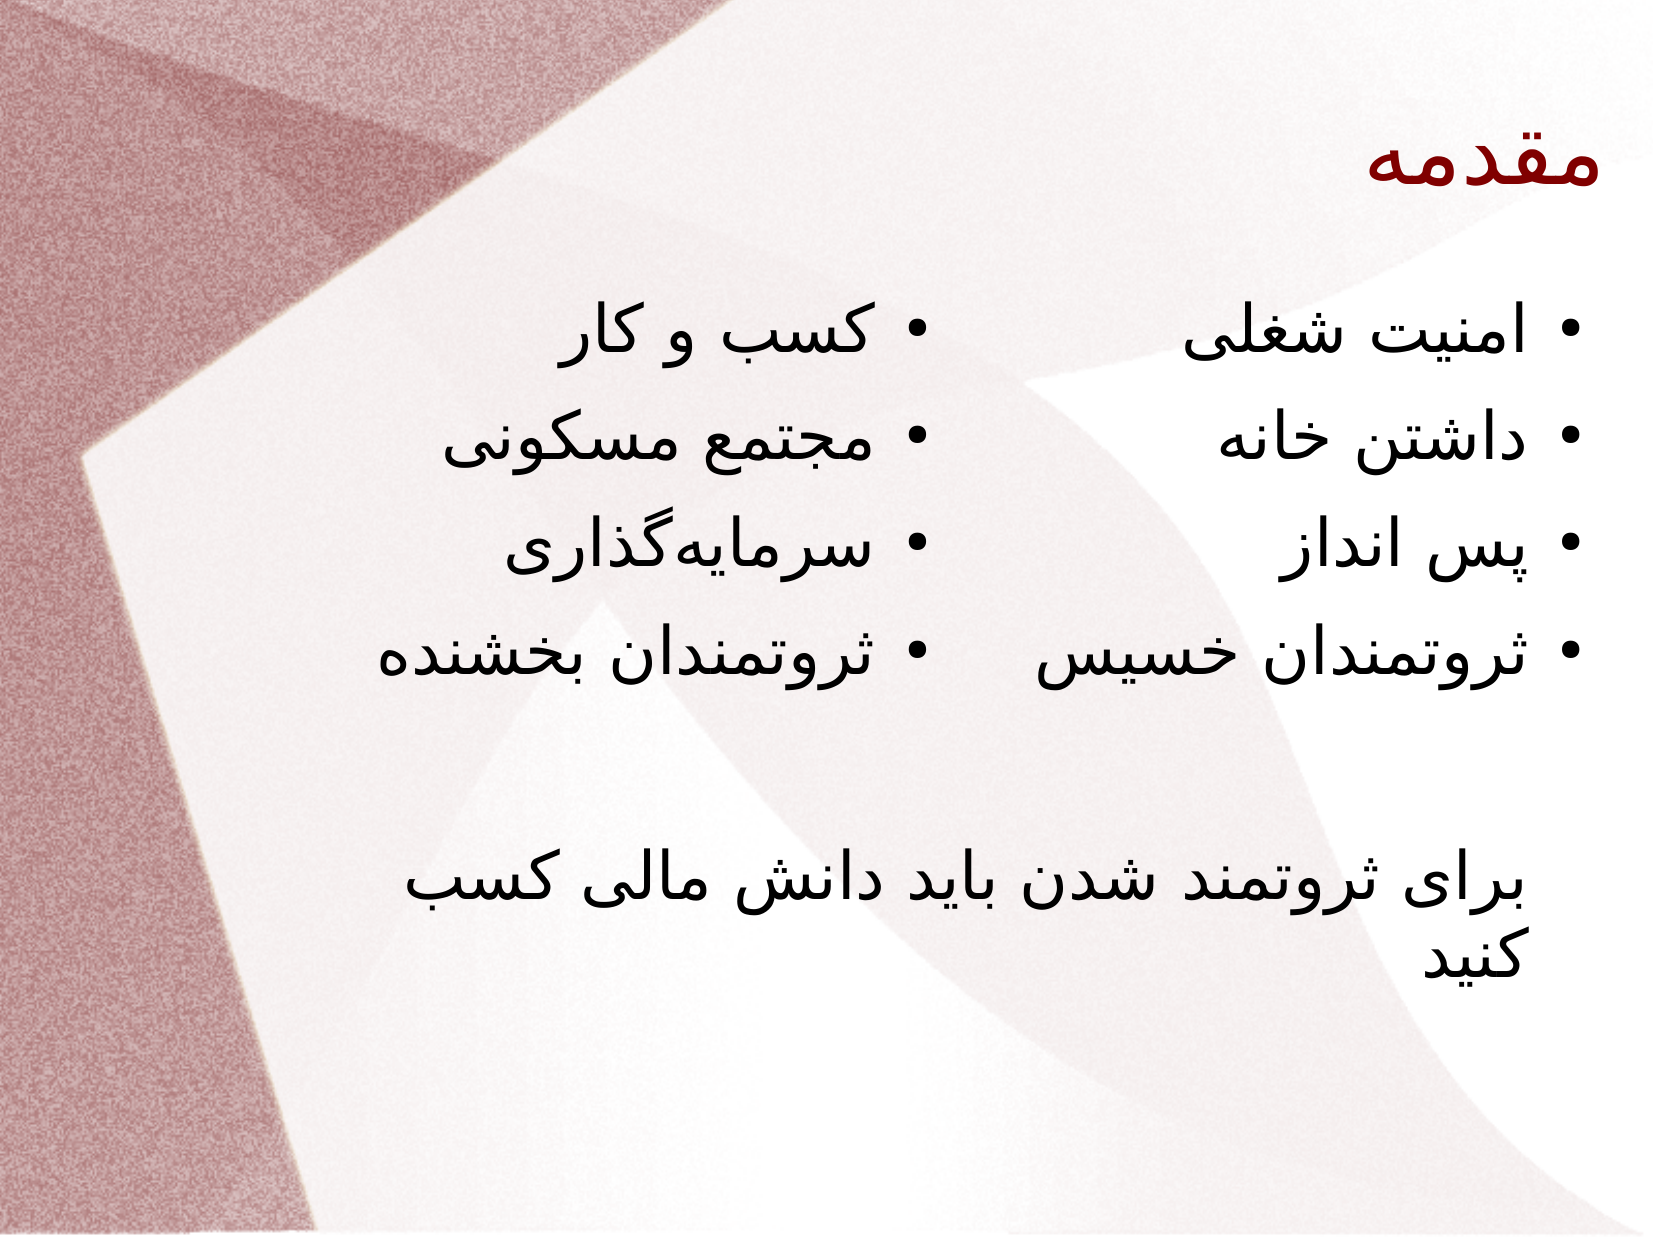

# مقدمه
کسب و کار
مجتمع مسکونی
سرمایه‌گذاری
ثروتمندان بخشنده
امنیت شغلی
داشتن خانه
پس انداز
ثروتمندان خسیس
برای ثروتمند شدن باید دانش مالی کسب کنید